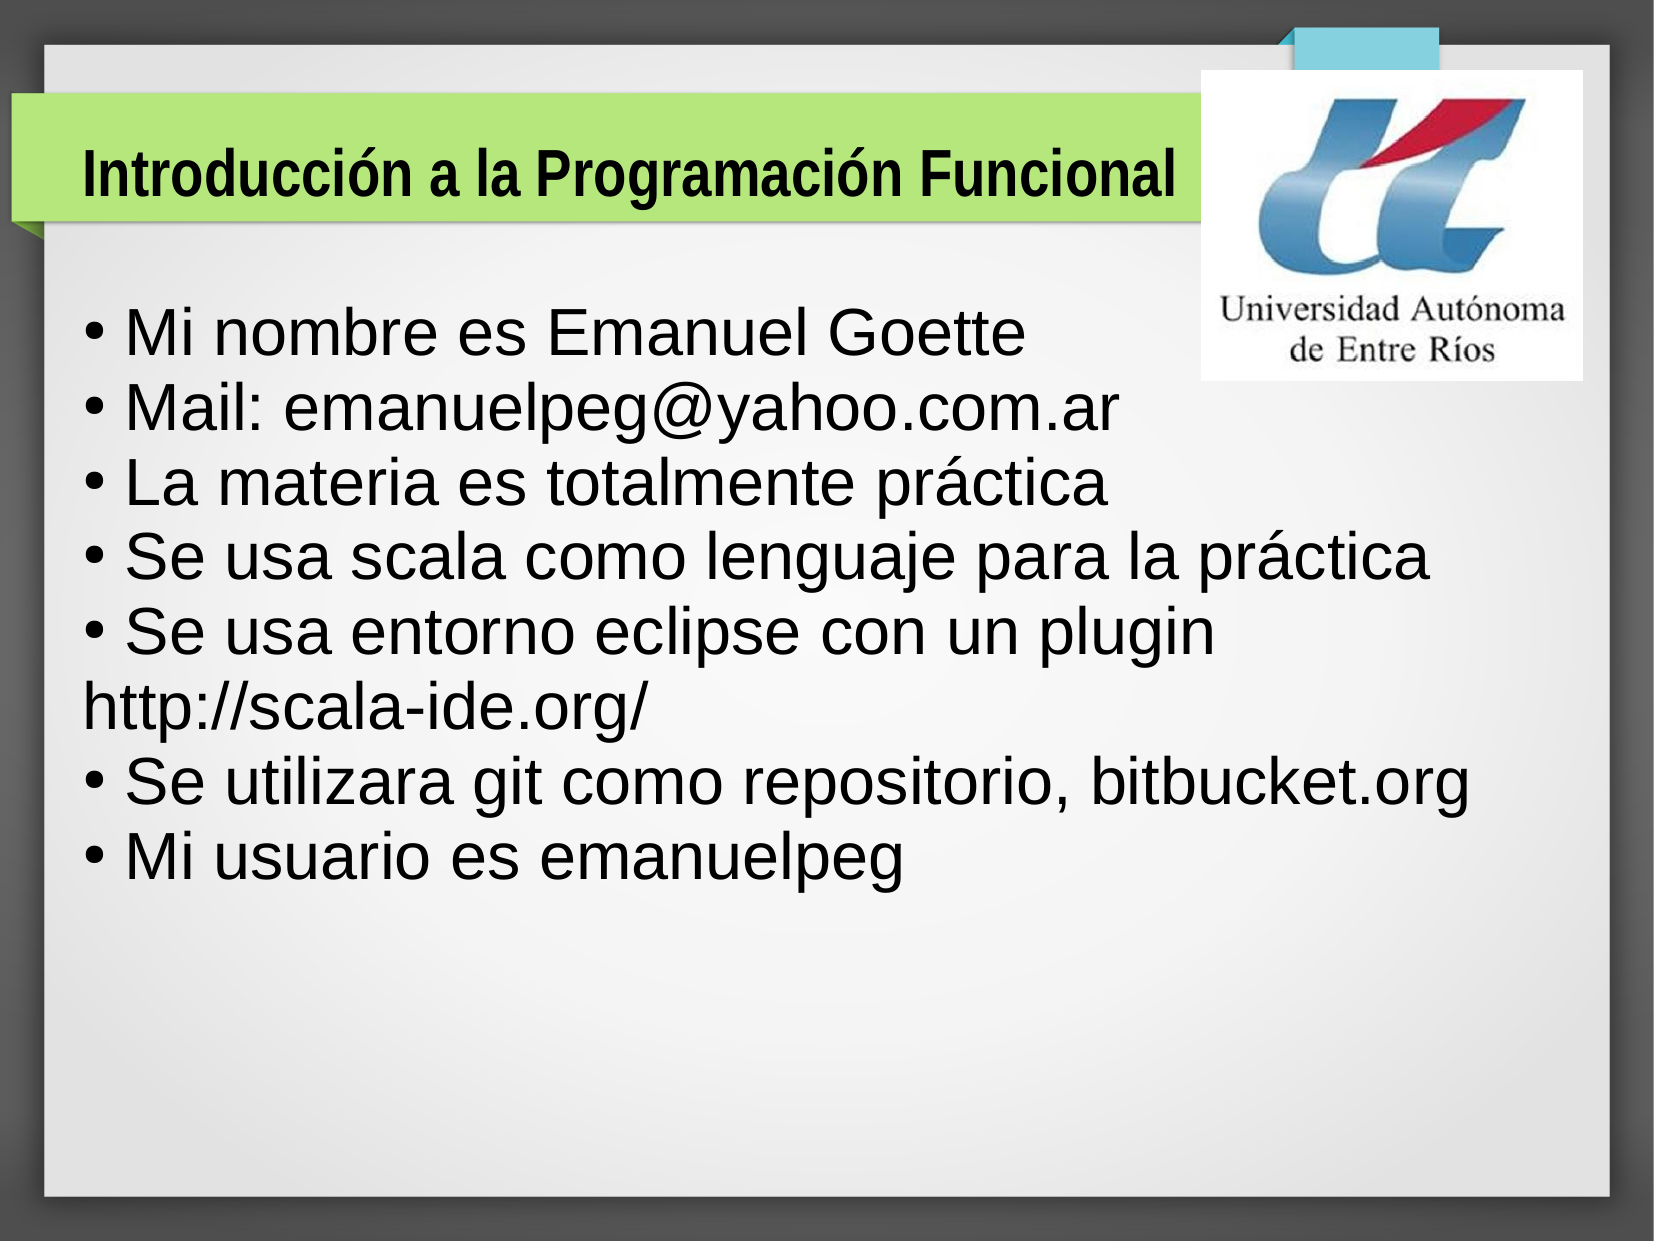

# Introducción a la Programación Funcional
 Mi nombre es Emanuel Goette
 Mail: emanuelpeg@yahoo.com.ar
 La materia es totalmente práctica
 Se usa scala como lenguaje para la práctica
 Se usa entorno eclipse con un plugin http://scala-ide.org/
 Se utilizara git como repositorio, bitbucket.org
 Mi usuario es emanuelpeg